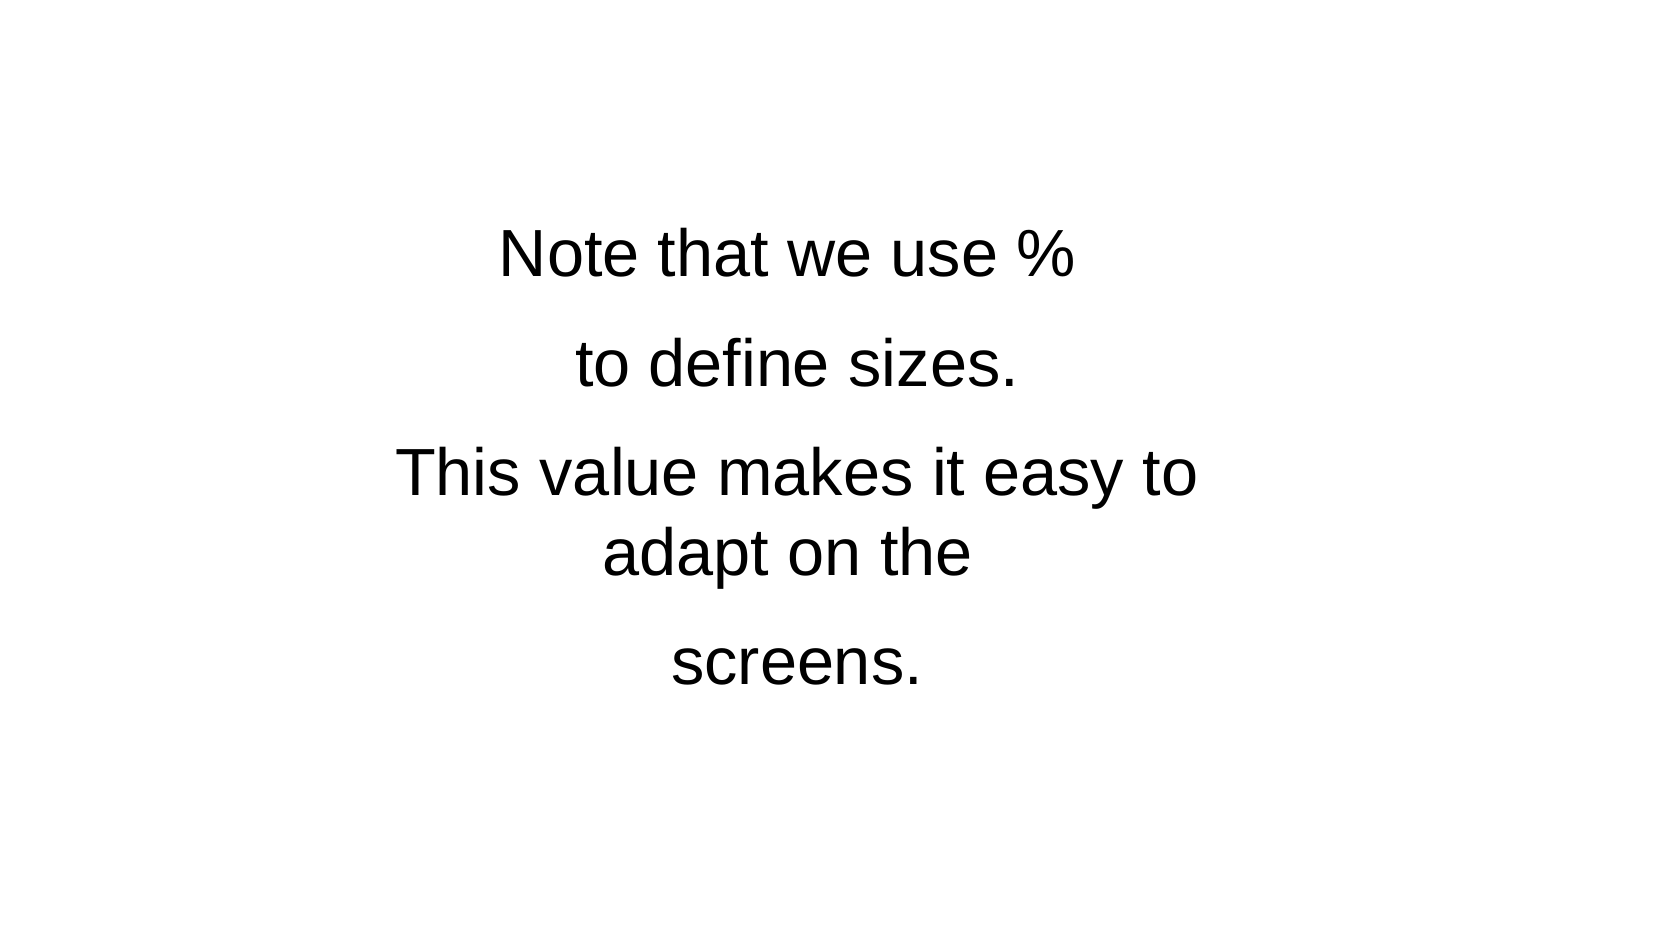

# Note that we use %
 to define sizes.
 This value makes it easy to adapt on the
 screens.